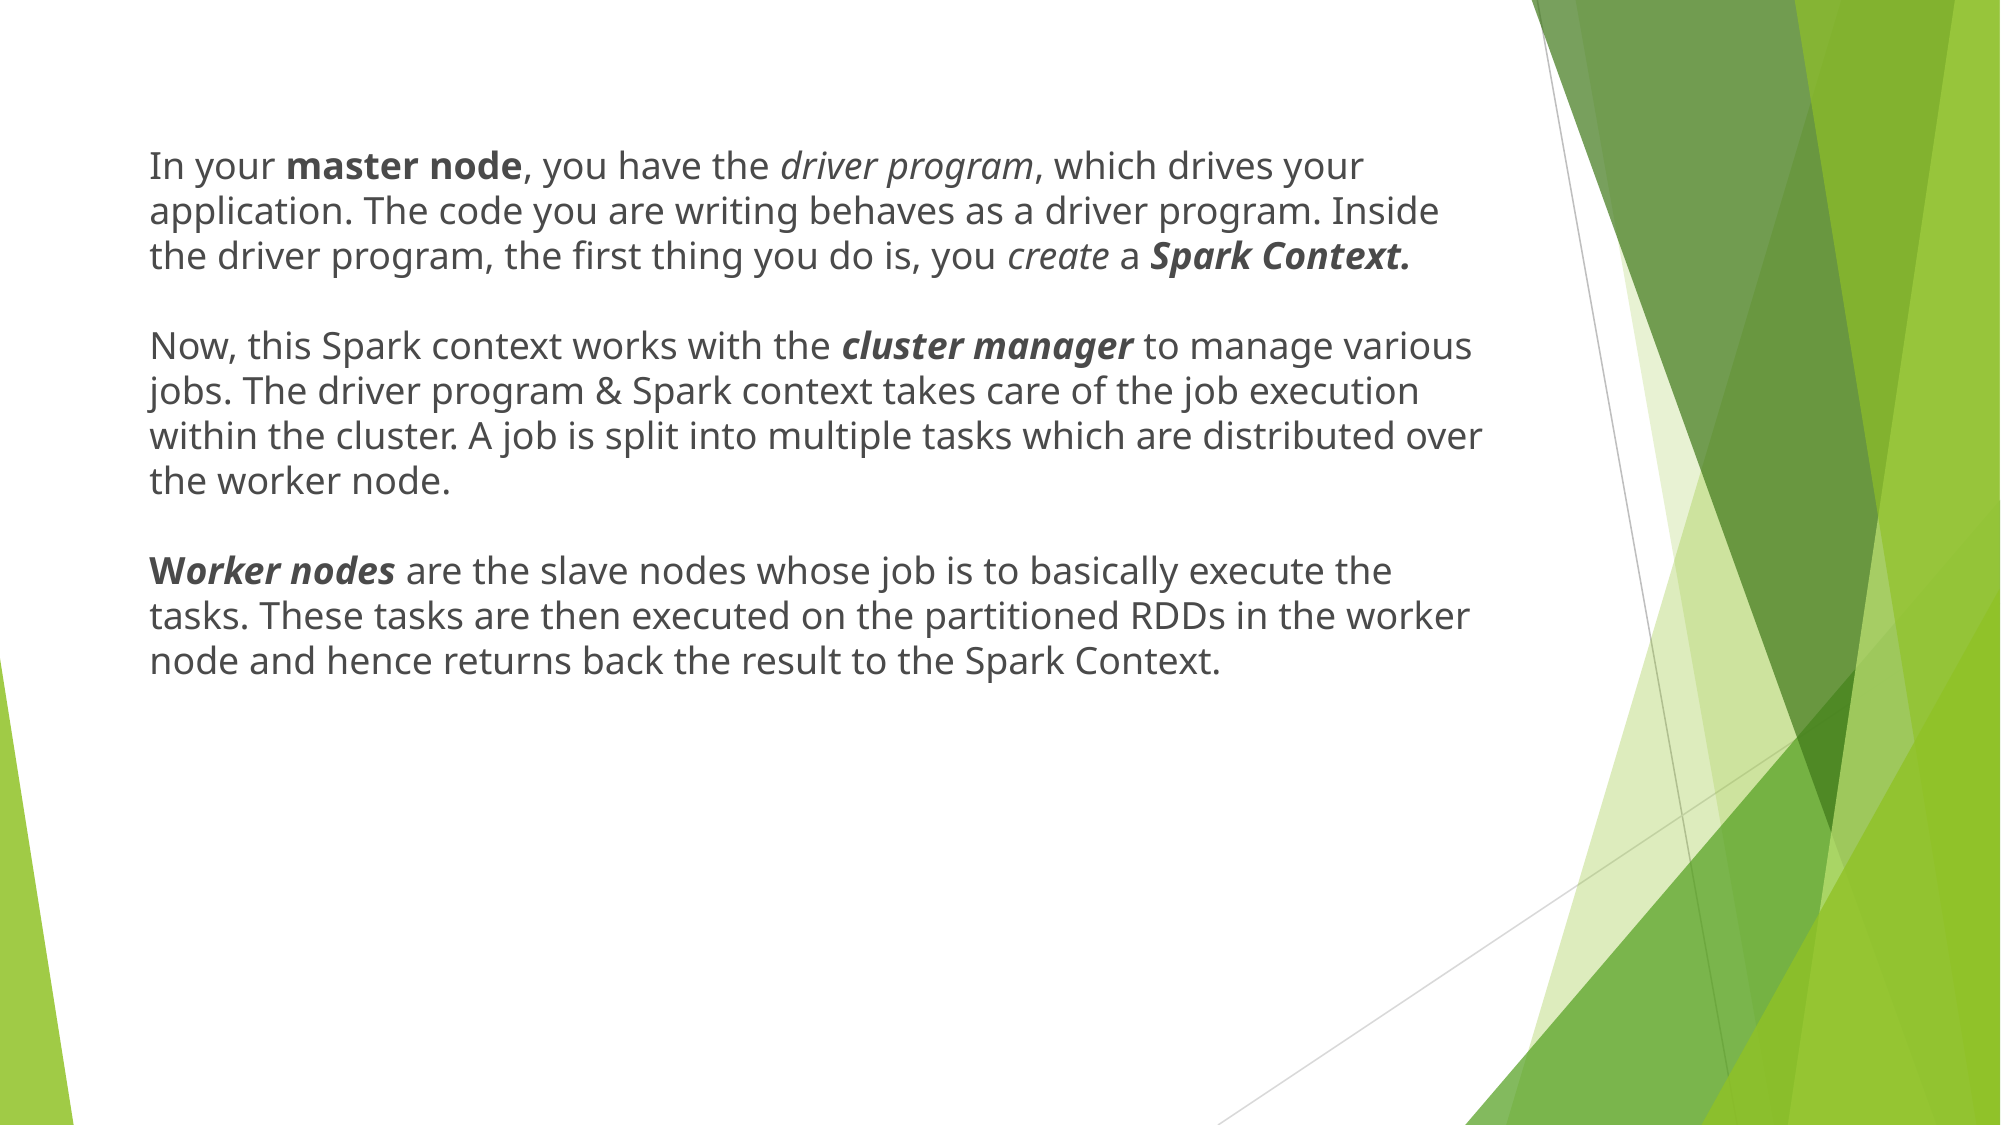

In your master node, you have the driver program, which drives your application. The code you are writing behaves as a driver program. Inside the driver program, the first thing you do is, you create a Spark Context.
Now, this Spark context works with the cluster manager to manage various jobs. The driver program & Spark context takes care of the job execution within the cluster. A job is split into multiple tasks which are distributed over the worker node.
Worker nodes are the slave nodes whose job is to basically execute the tasks. These tasks are then executed on the partitioned RDDs in the worker node and hence returns back the result to the Spark Context.